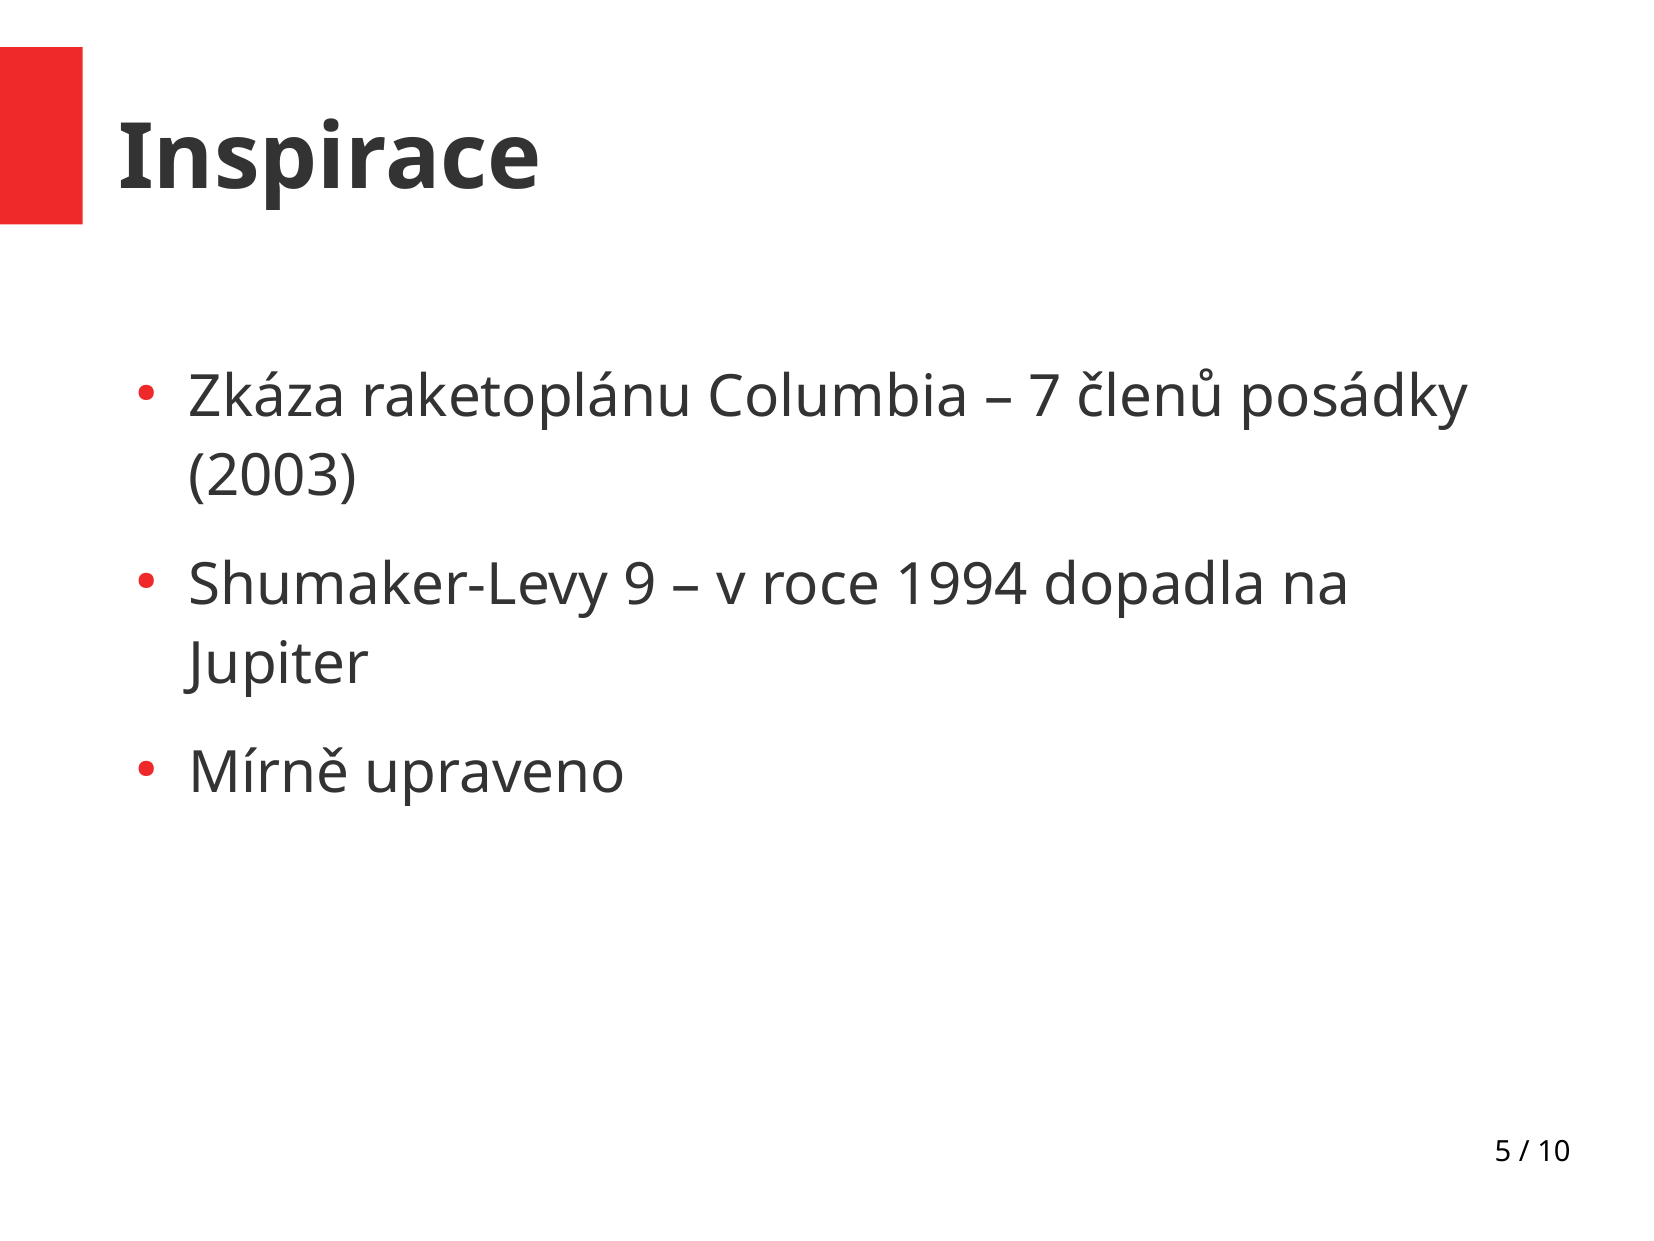

# Inspirace
Zkáza raketoplánu Columbia – 7 členů posádky (2003)
Shumaker-Levy 9 – v roce 1994 dopadla na Jupiter
Mírně upraveno
5